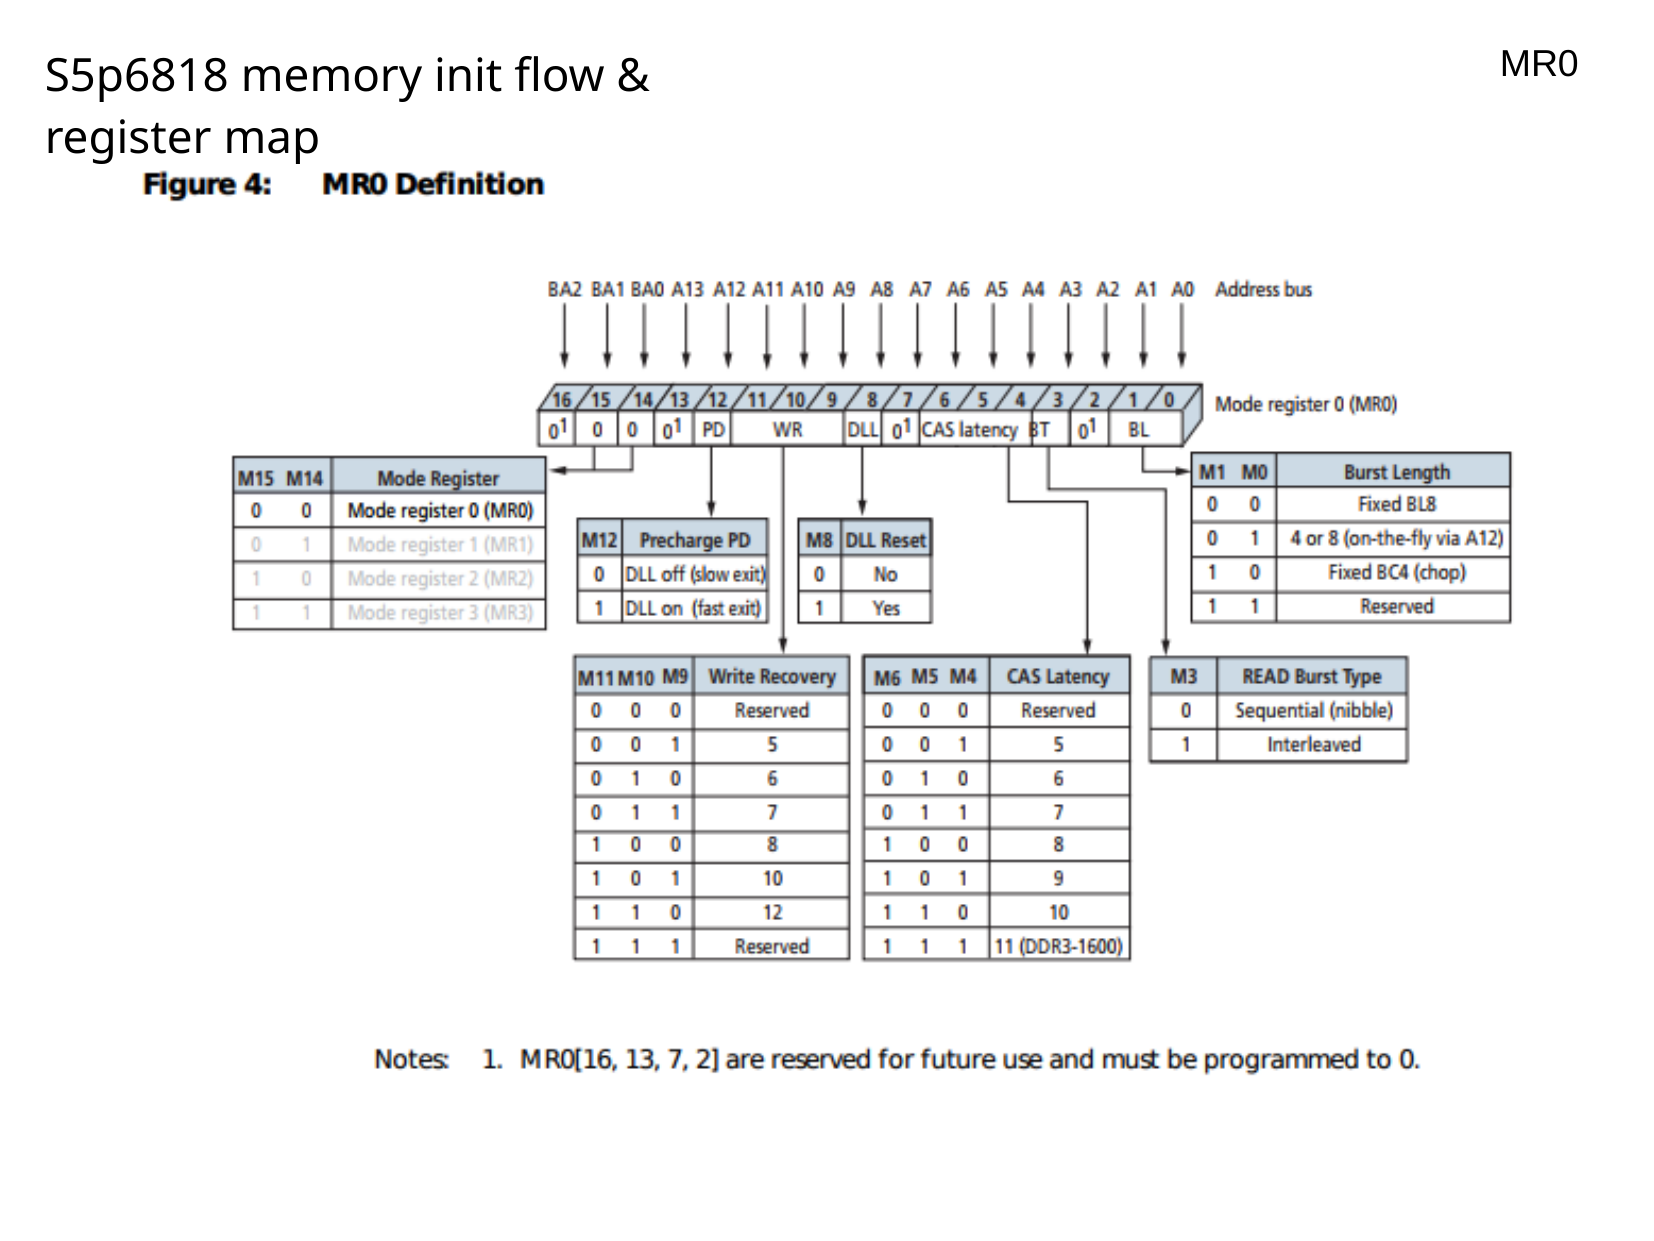

S5p6818 memory init flow & register map
MR0